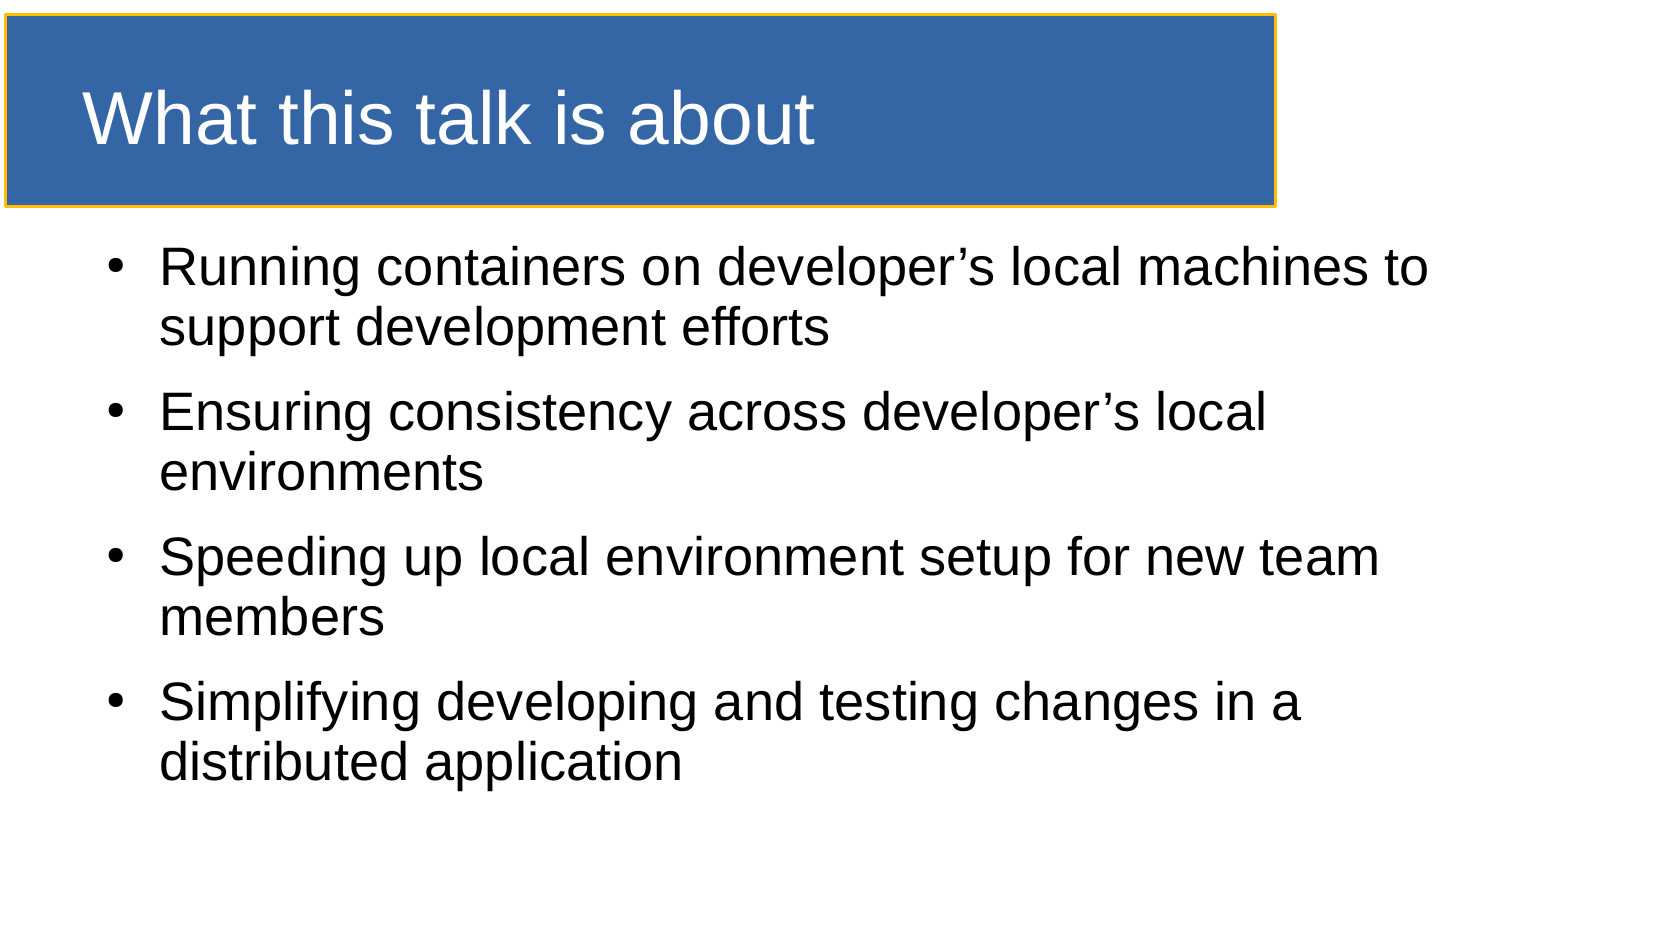

# What this talk is about
Running containers on developer’s local machines to support development efforts
Ensuring consistency across developer’s local environments
Speeding up local environment setup for new team members
Simplifying developing and testing changes in a distributed application